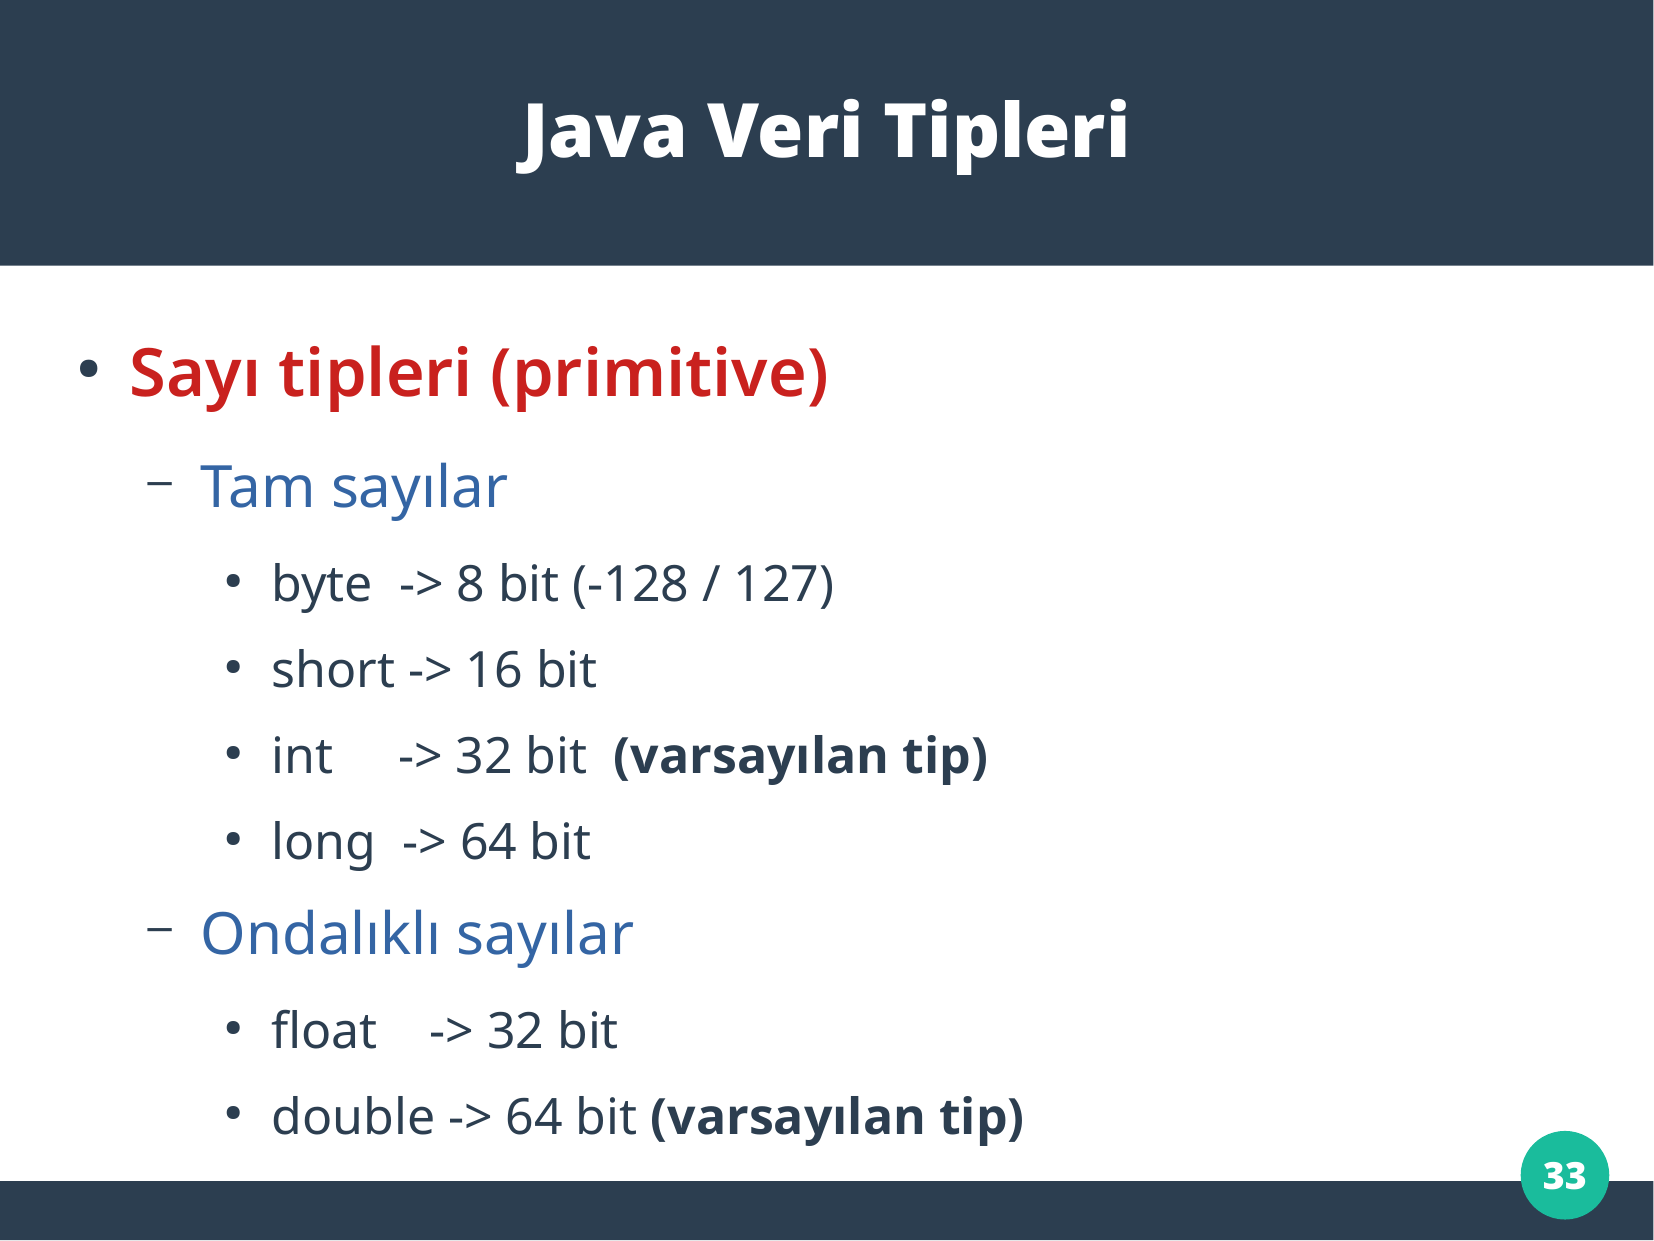

# Java Veri Tipleri
Sayı tipleri (primitive)
Tam sayılar
byte -> 8 bit (-128 / 127)
short -> 16 bit
int -> 32 bit (varsayılan tip)
long -> 64 bit
Ondalıklı sayılar
float -> 32 bit
double -> 64 bit (varsayılan tip)
33